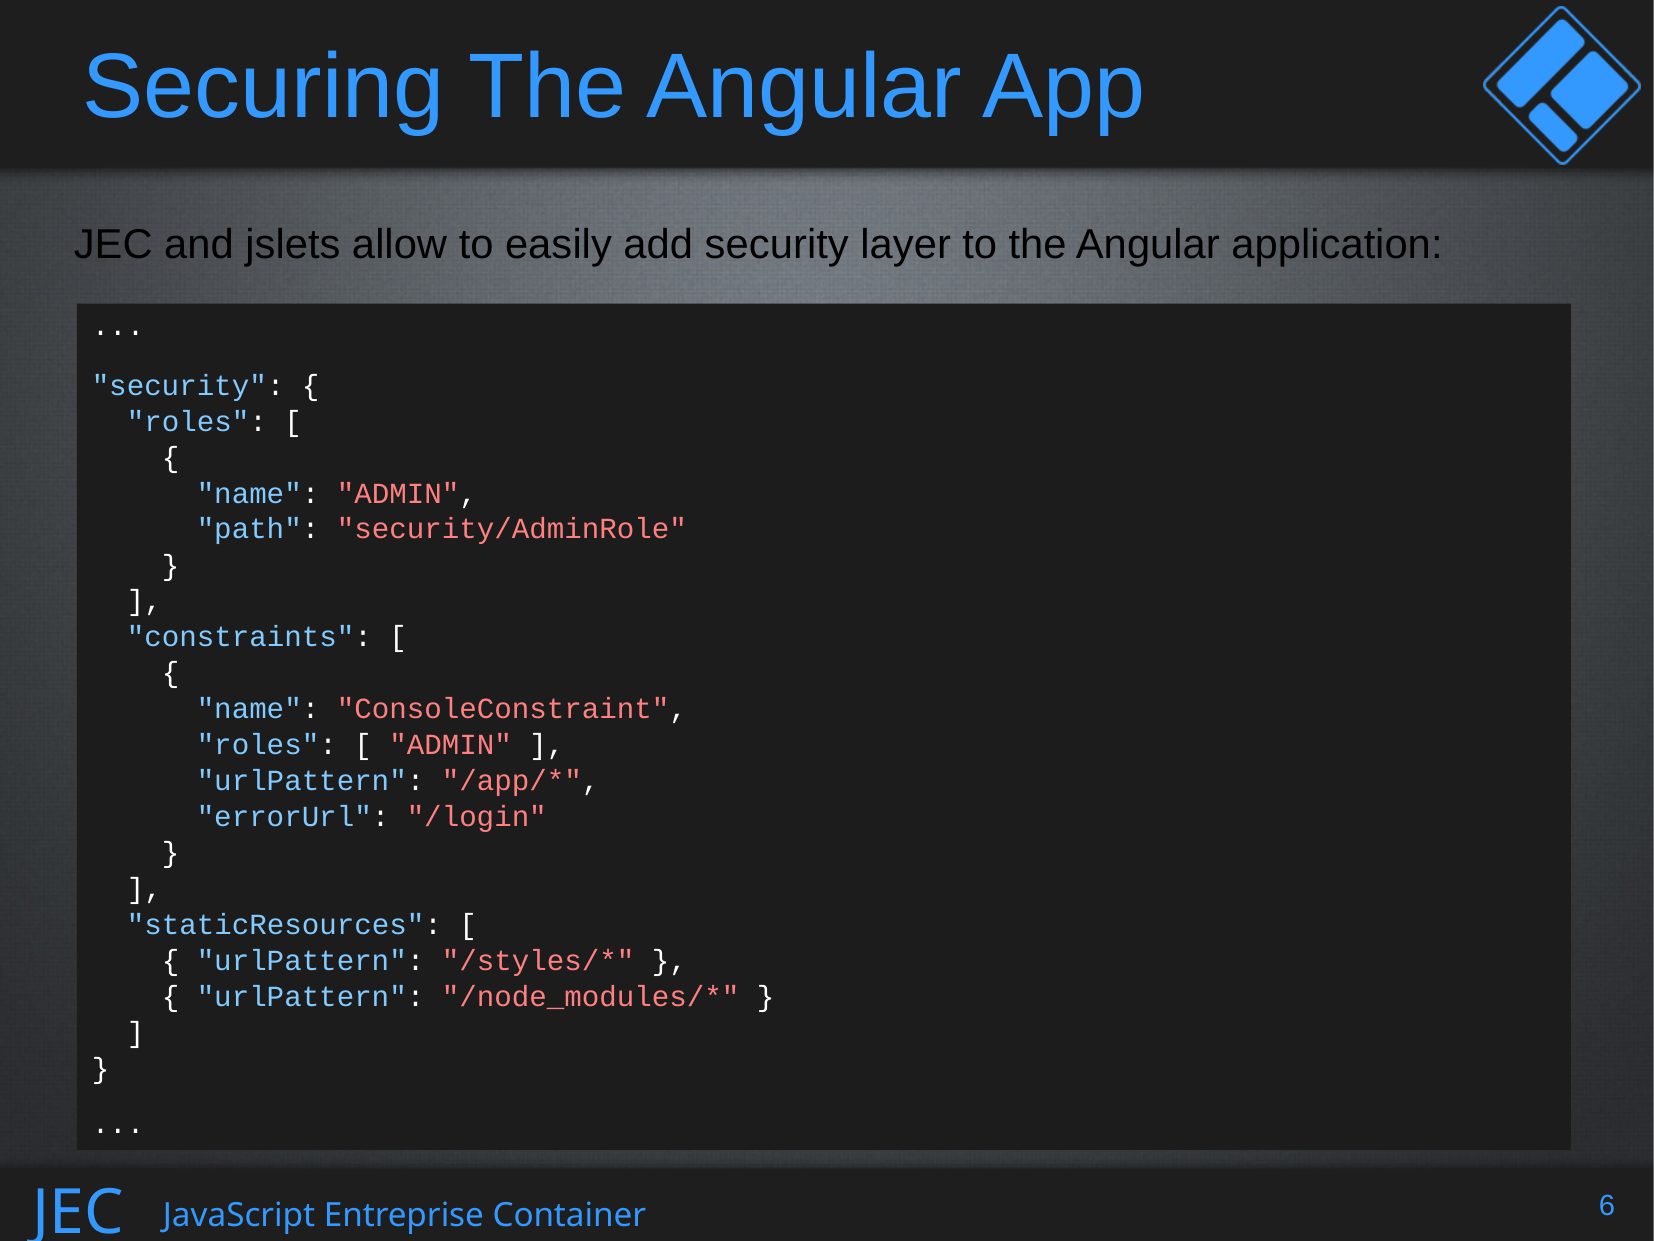

# Securing The Angular App
JEC and jslets allow to easily add security layer to the Angular application:
...
"security": {
 "roles": [
 {
 "name": "ADMIN",
 "path": "security/AdminRole"
 }
 ],
 "constraints": [
 {
 "name": "ConsoleConstraint",
 "roles": [ "ADMIN" ],
 "urlPattern": "/app/*",
 "errorUrl": "/login"
 }
 ],
 "staticResources": [
 { "urlPattern": "/styles/*" },
 { "urlPattern": "/node_modules/*" }
 ]
}
...
JEC
6
JavaScript Entreprise Container